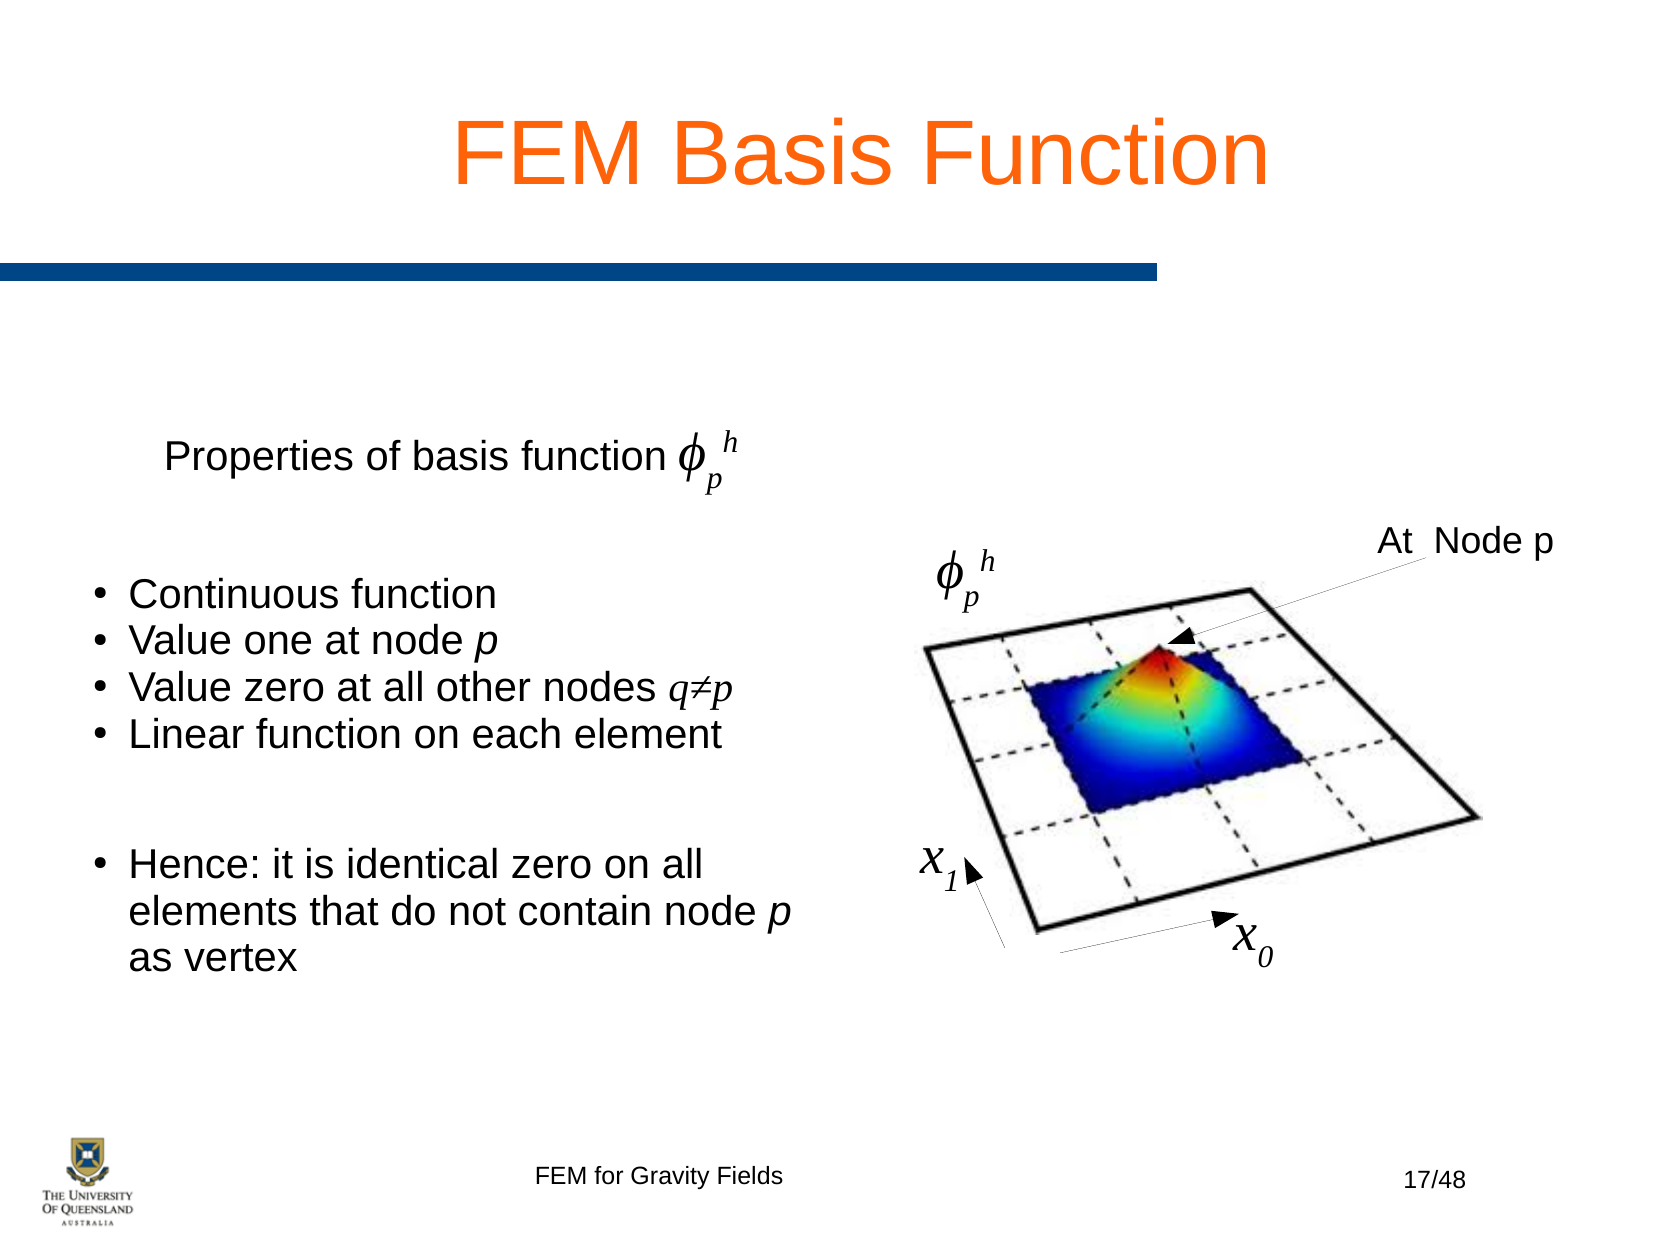

# FEM Basis Function
Properties of basis function ϕph
Continuous function
Value one at node p
Value zero at all other nodes q≠p
Linear function on each element
Hence: it is identical zero on all elements that do not contain node p as vertex
At Node p
ϕph
x1
x0